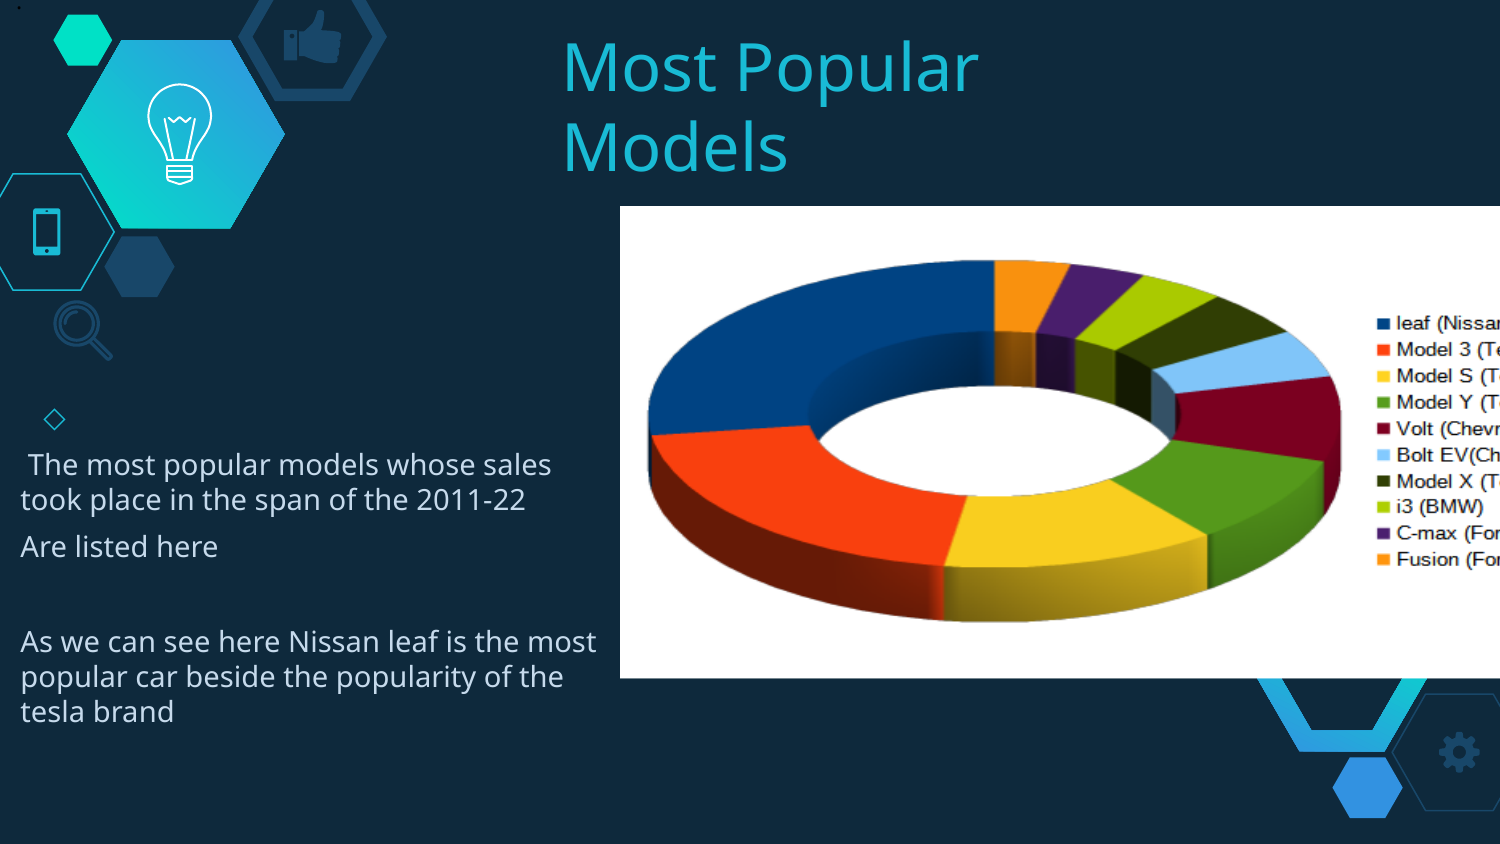

.
# Most Popular Models
 The most popular models whose sales took place in the span of the 2011-22
Are listed here
As we can see here Nissan leaf is the most popular car beside the popularity of the tesla brand